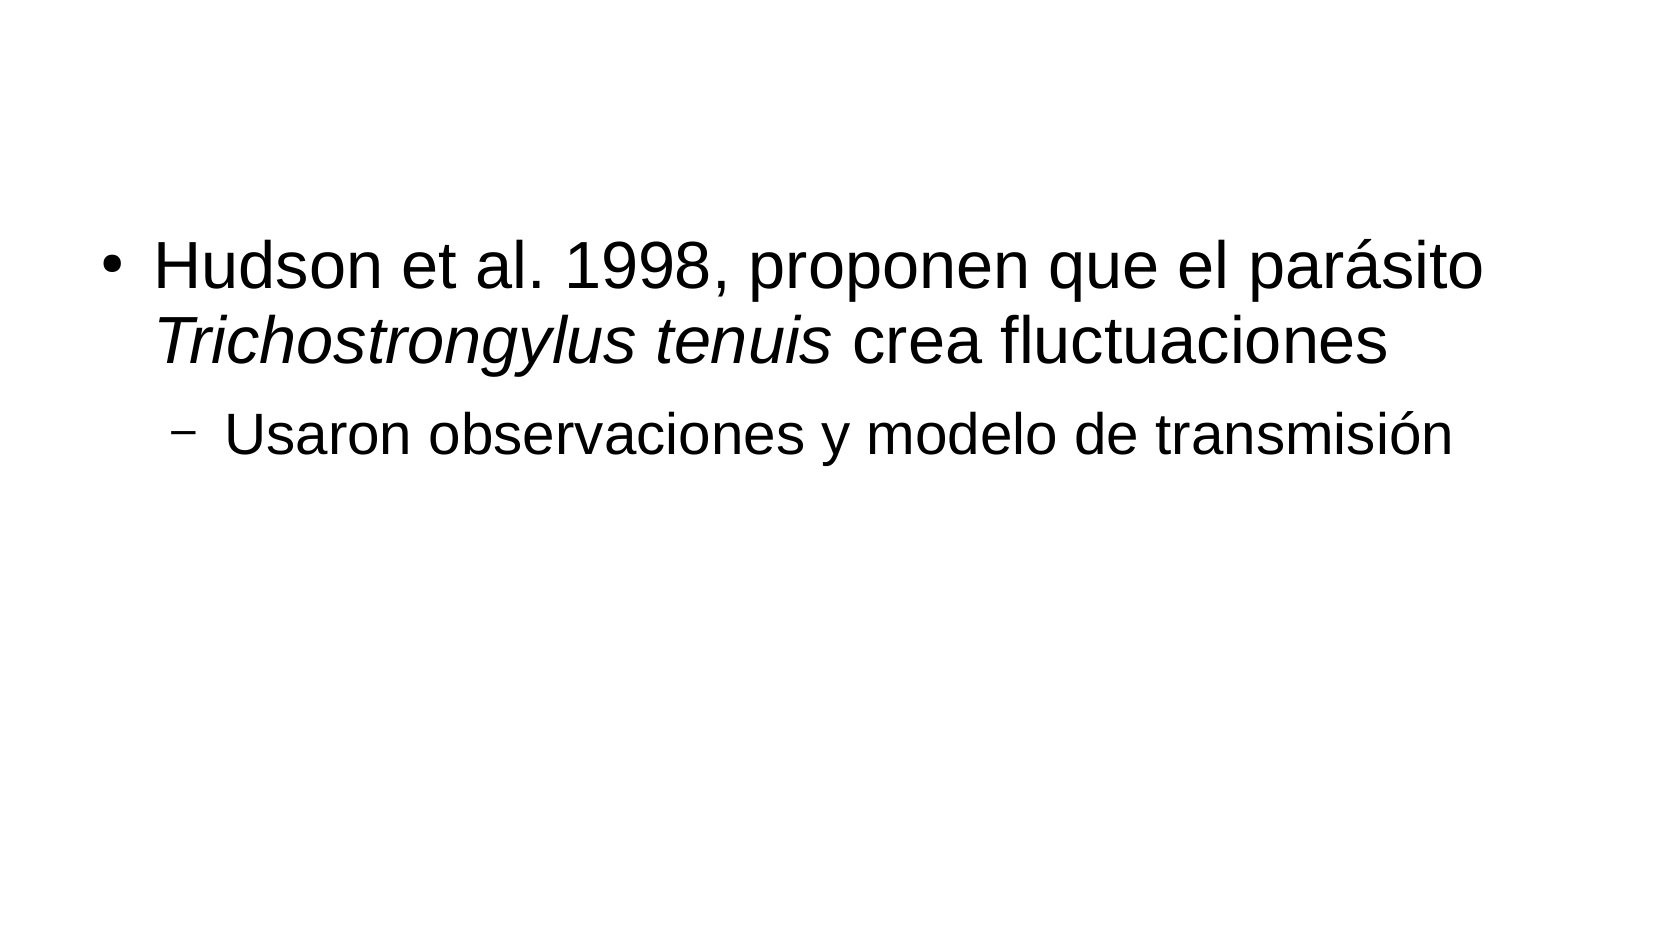

# Hudson et al. 1998, proponen que el parásito Trichostrongylus tenuis crea fluctuaciones
Usaron observaciones y modelo de transmisión